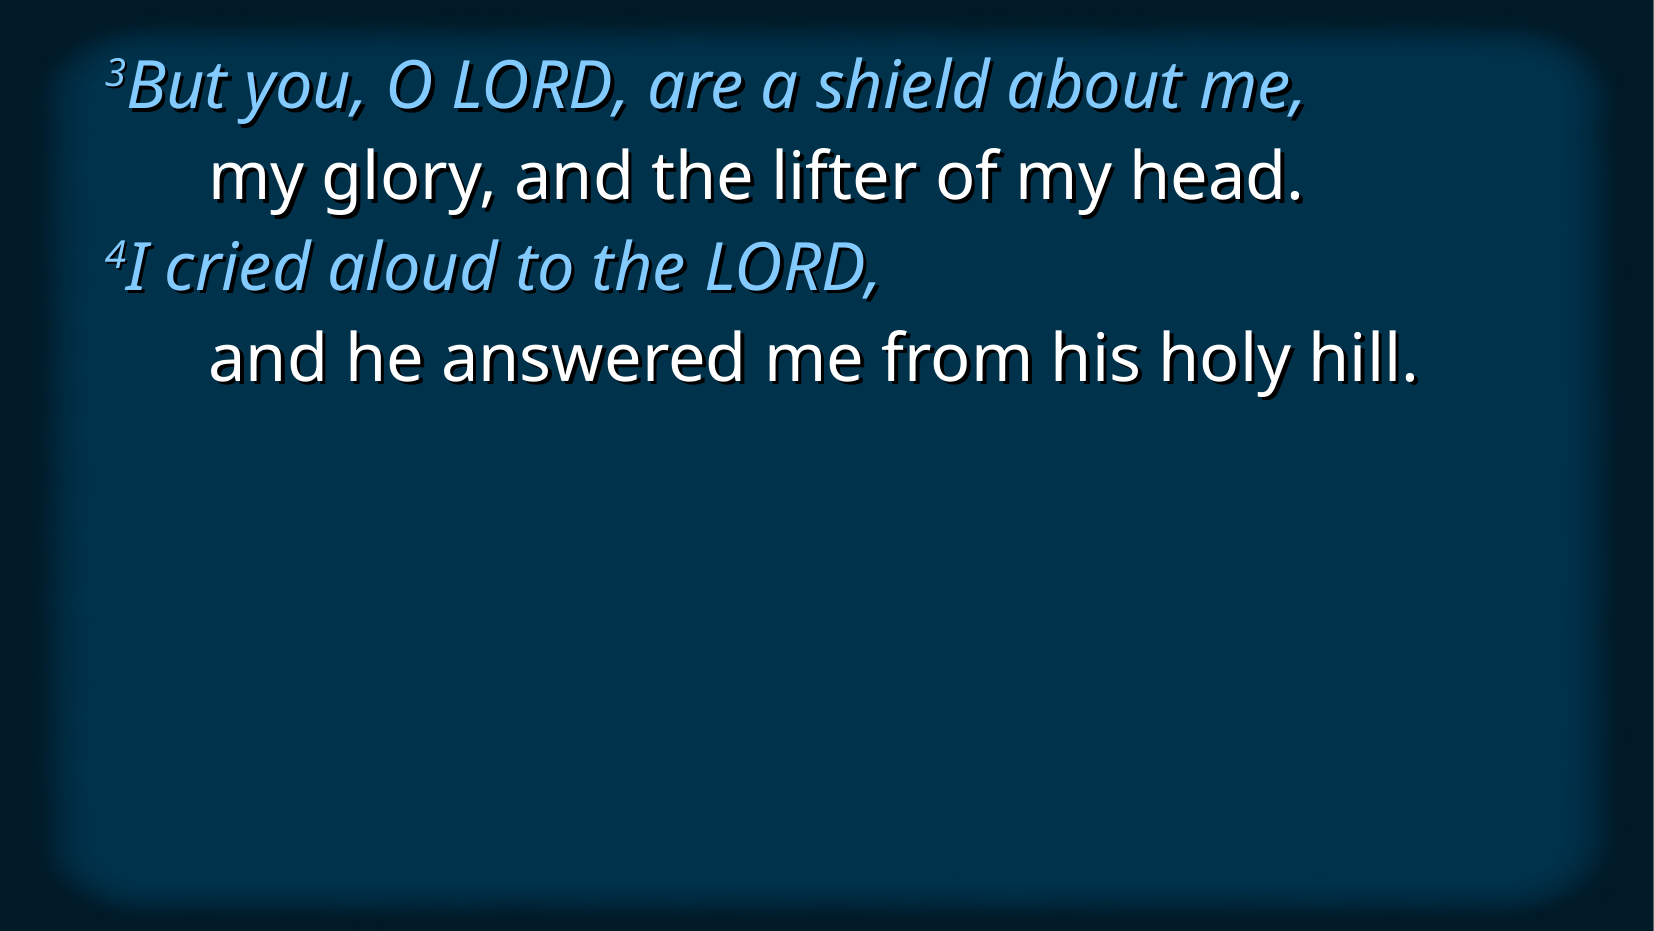

3But you, O Lord, are a shield about me,
 my glory, and the lifter of my head.
4I cried aloud to the Lord,
 and he answered me from his holy hill.